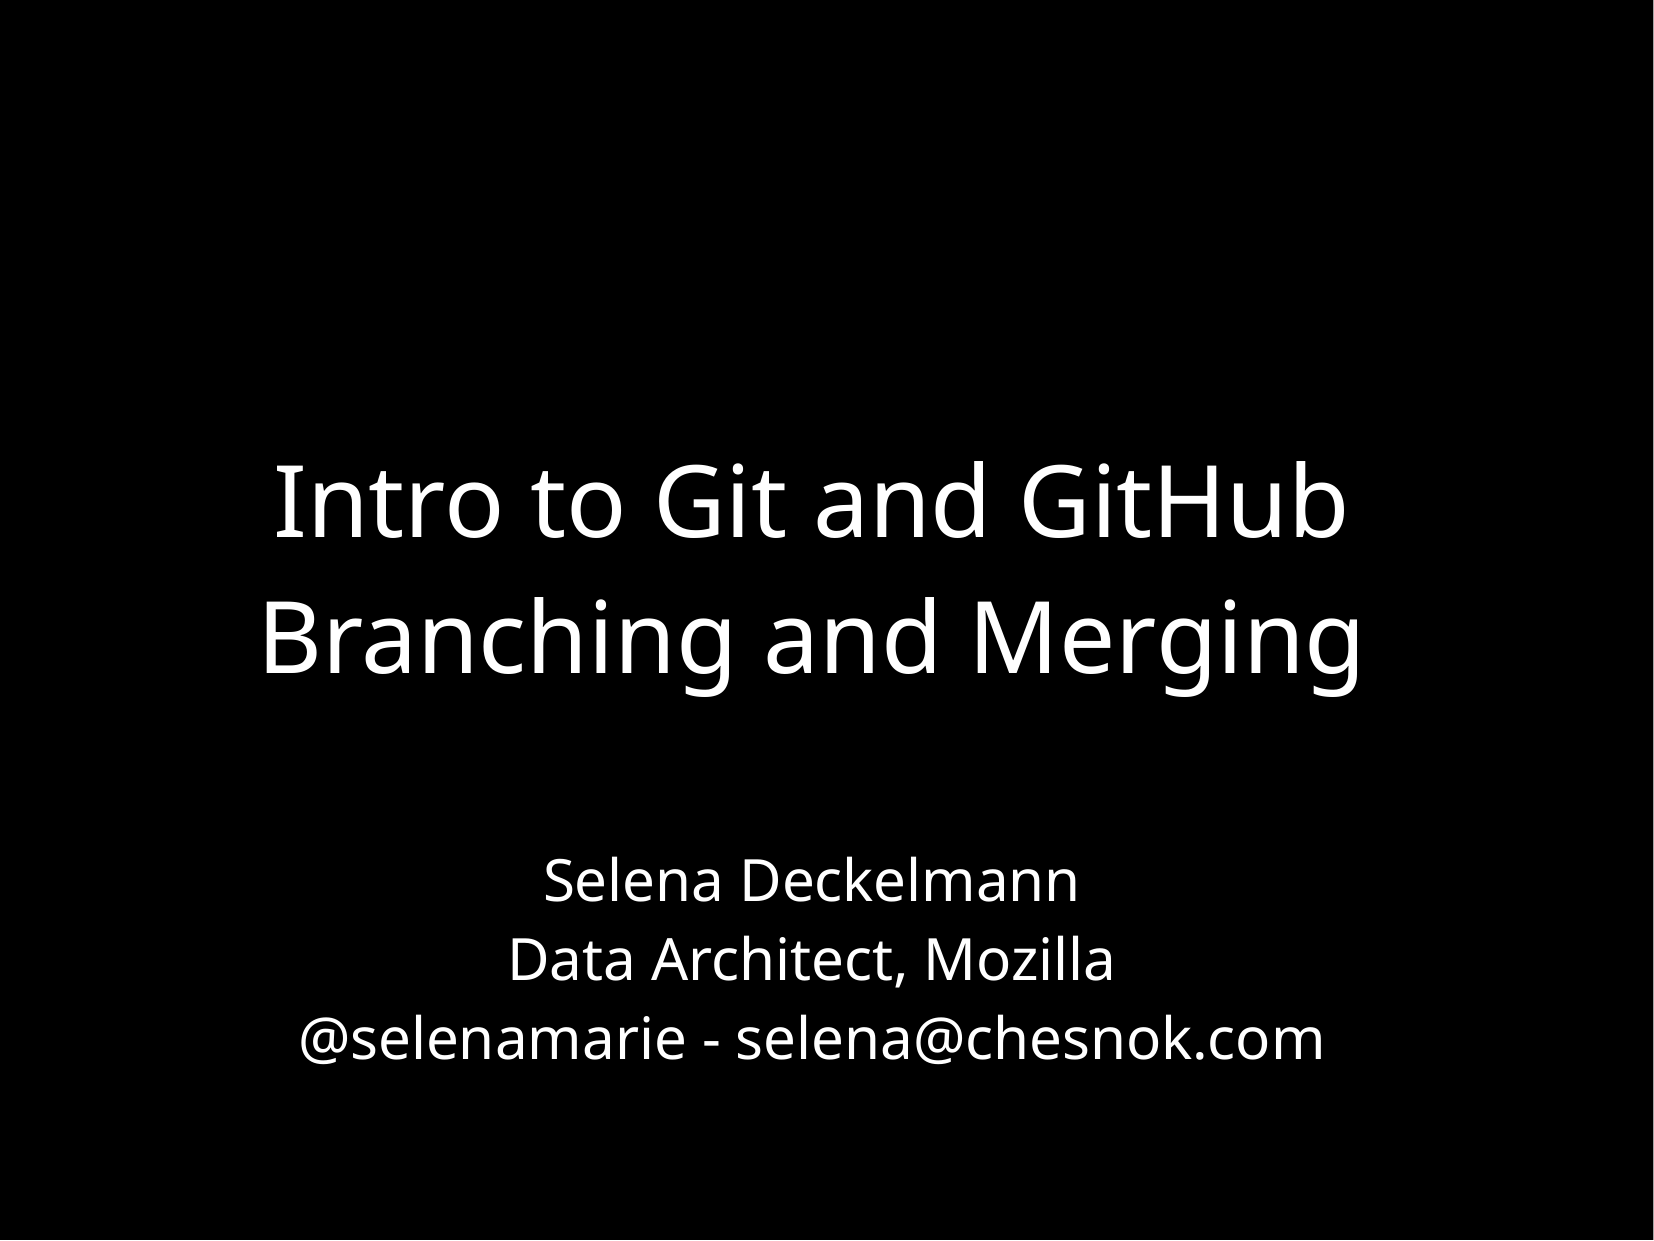

# Intro to Git and GitHub
Branching and Merging
Selena Deckelmann
Data Architect, Mozilla
@selenamarie - selena@chesnok.com